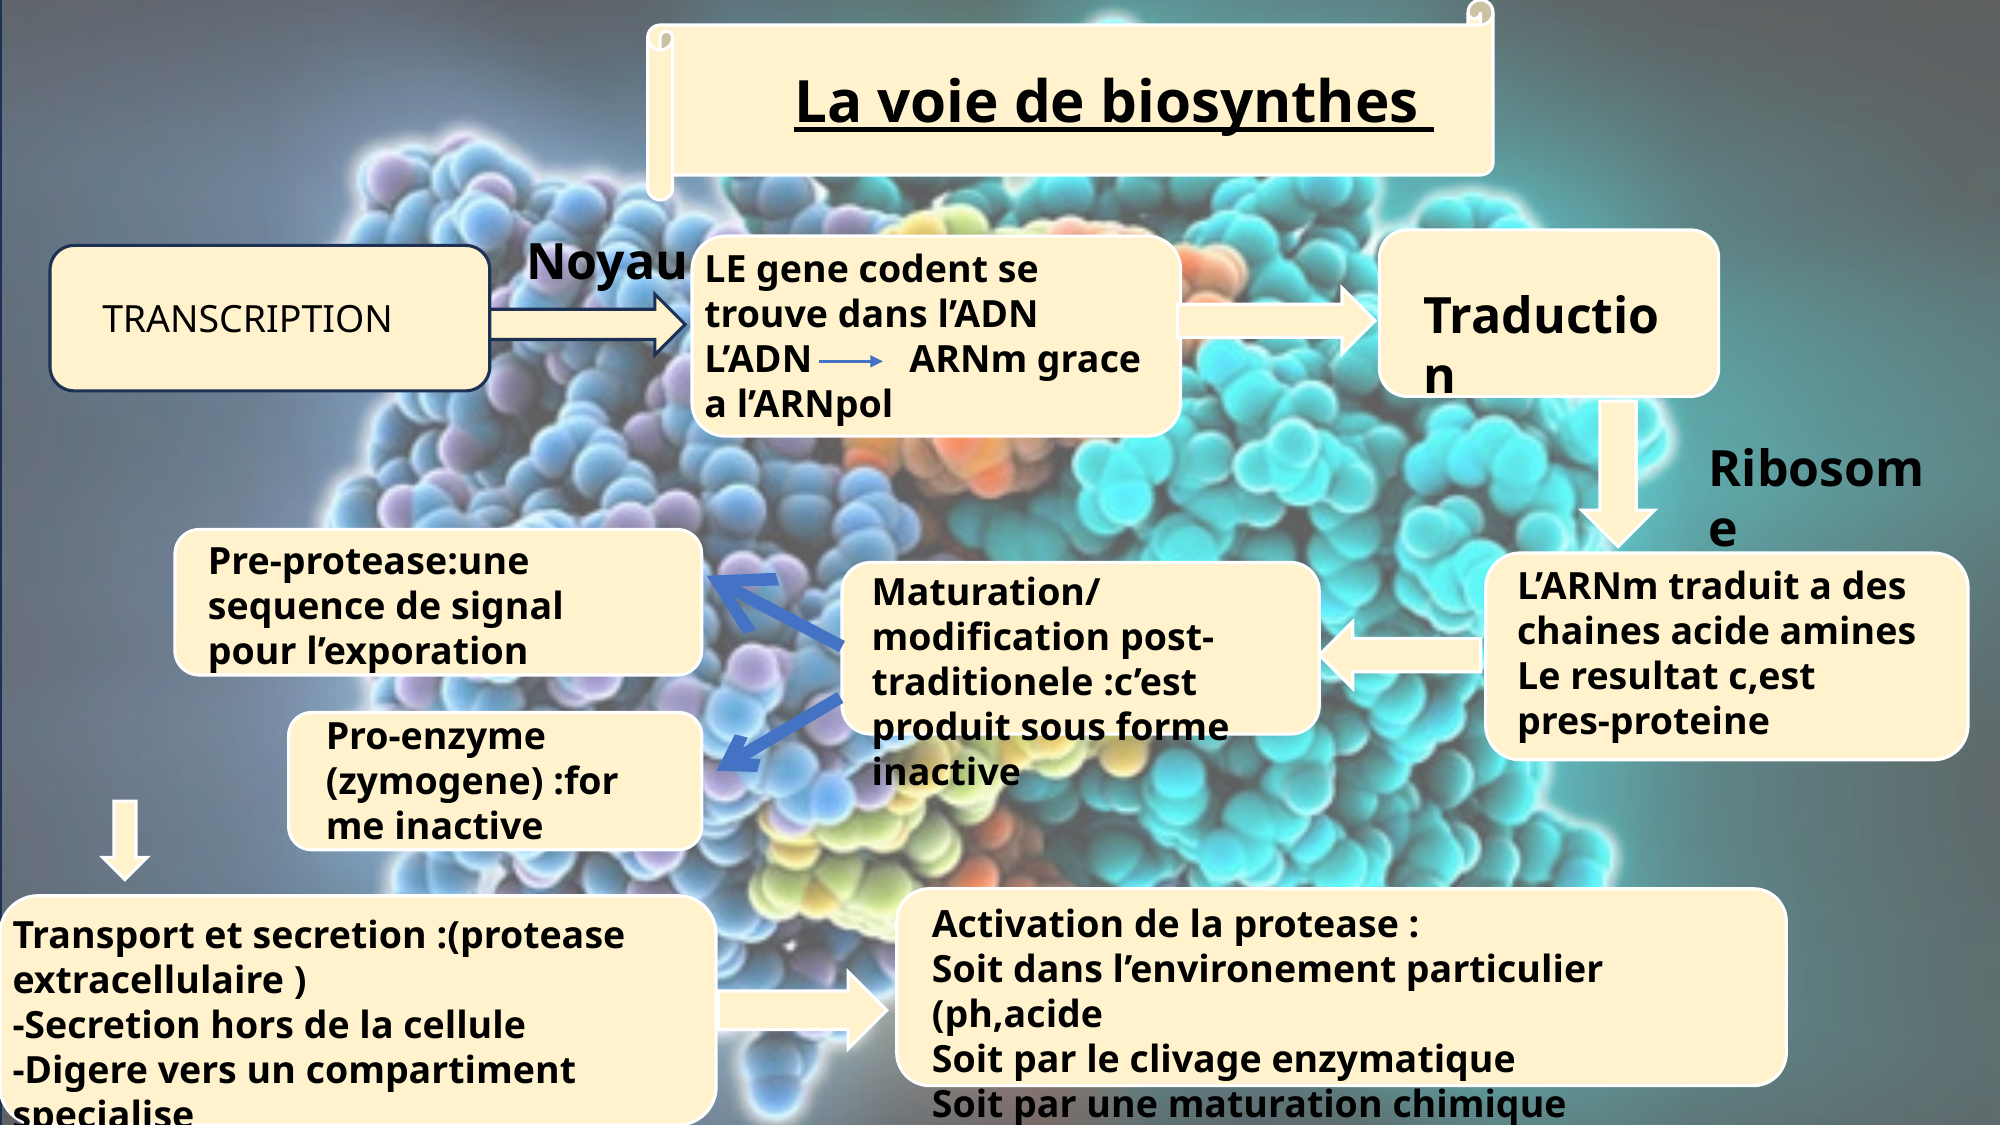

La voie de biosynthes
#
Noyau
LE gene codent se trouve dans l’ADN
L’ADN ARNm grace a l’ARNpol
Traduction
TRANSCRIPTION
Ribosome
Pre-protease:une sequence de signal pour l’exporation
L’ARNm traduit a des chaines acide amines
Le resultat c,est pres-proteine
Maturation/modification post-traditionele :c’est produit sous forme inactive
Pro-enzyme (zymogene) :forme inactive
Activation de la protease :
Soit dans l’environement particulier (ph,acide
Soit par le clivage enzymatique
Soit par une maturation chimique
Transport et secretion :(protease extracellulaire )
-Secretion hors de la cellule
-Digere vers un compartiment specialise